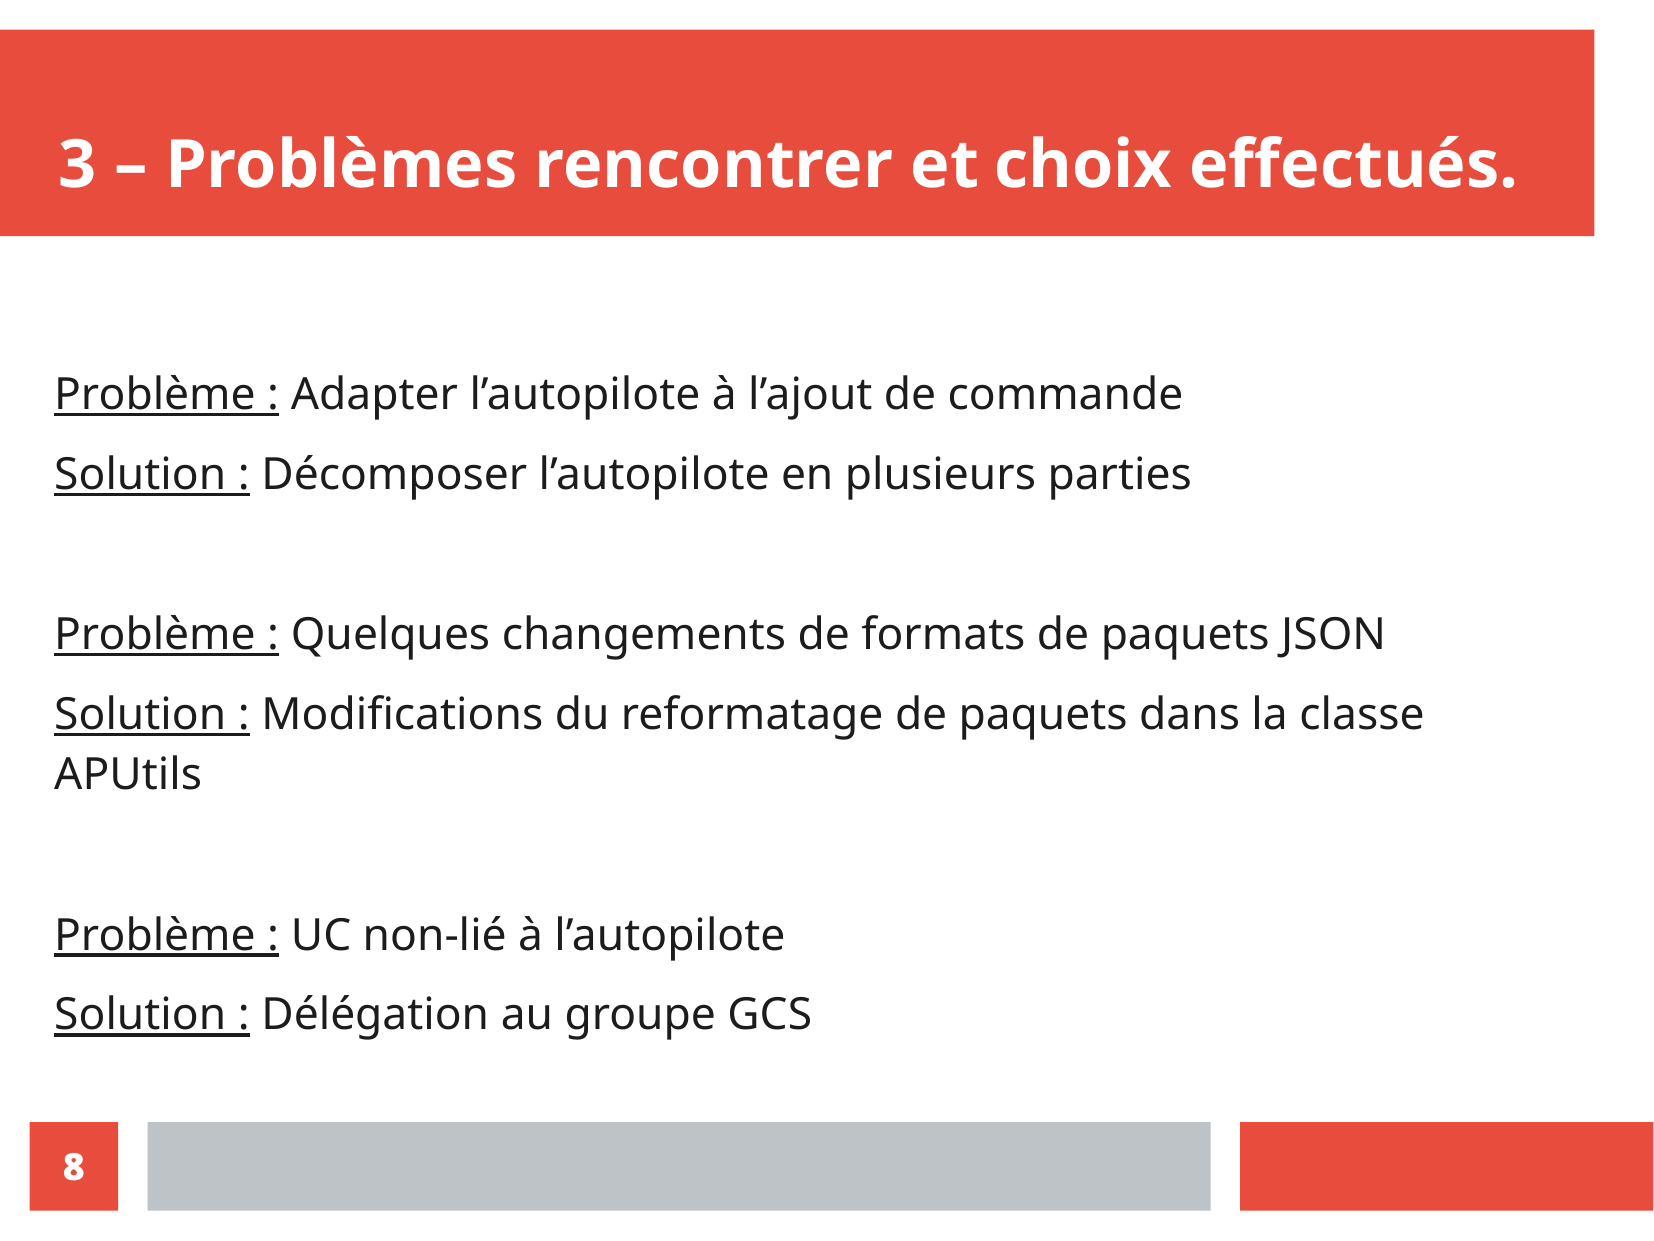

# 3 – Problèmes rencontrer et choix effectués.
Problème : Adapter l’autopilote à l’ajout de commande
Solution : Décomposer l’autopilote en plusieurs parties
Problème : Quelques changements de formats de paquets JSON
Solution : Modifications du reformatage de paquets dans la classe APUtils
Problème : UC non-lié à l’autopilote
Solution : Délégation au groupe GCS
8